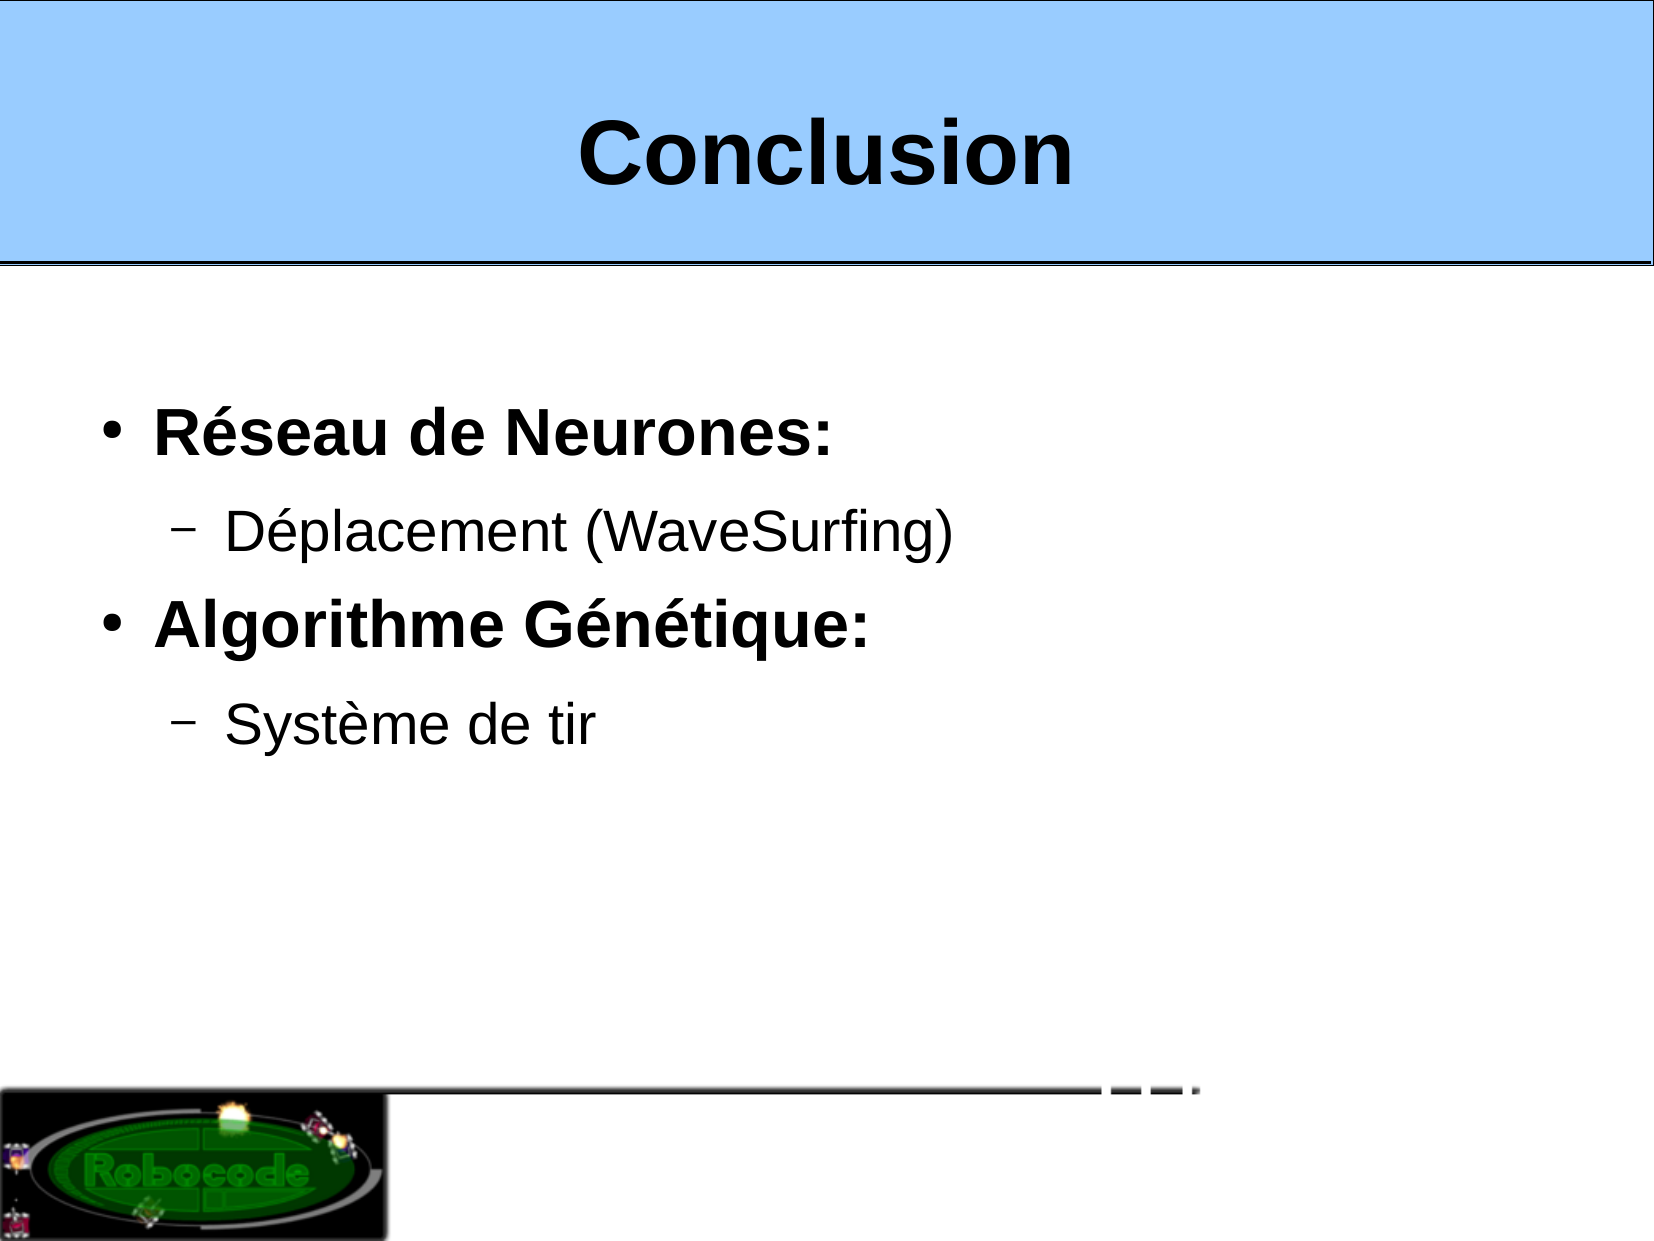

# Conclusion
Réseau de Neurones:
Déplacement (WaveSurfing)
Algorithme Génétique:
Système de tir